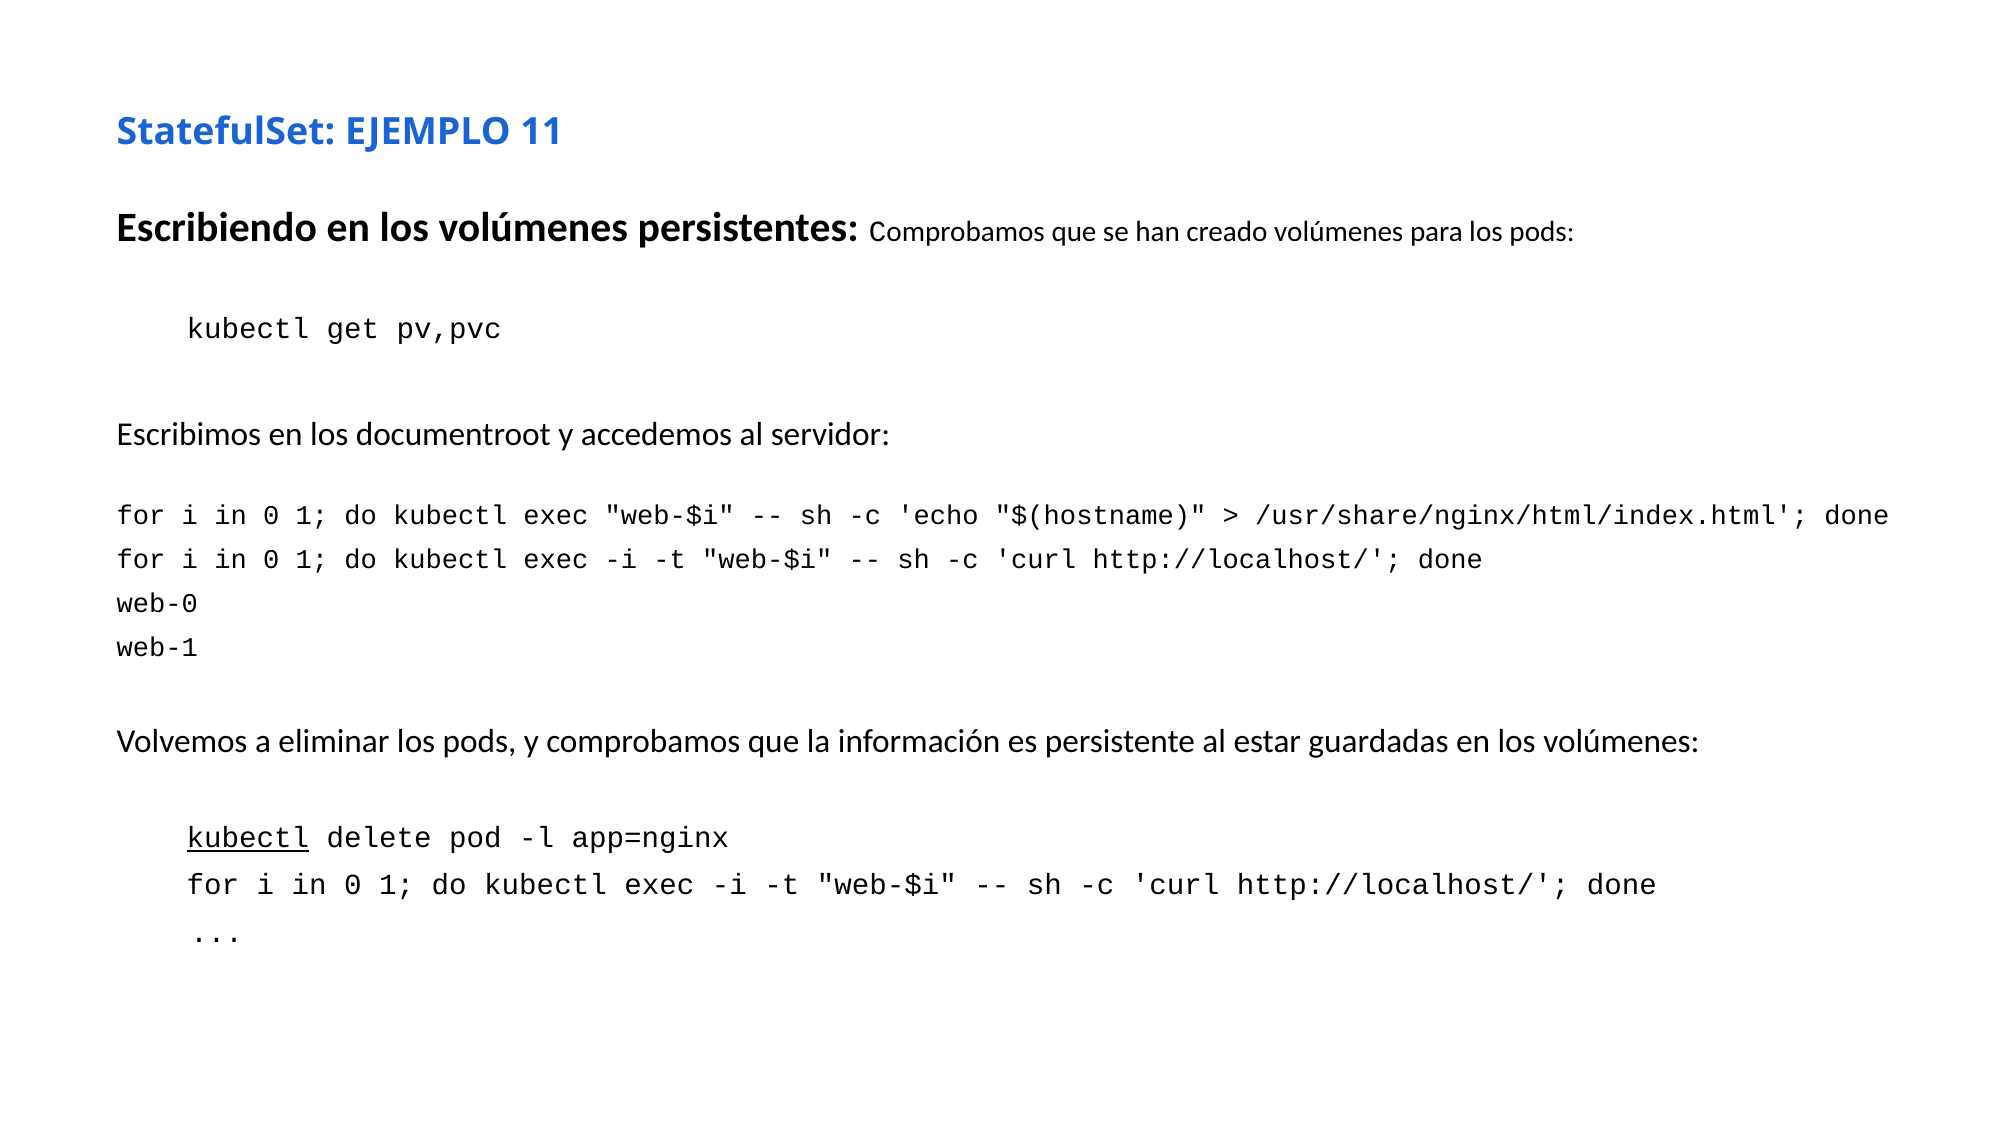

StatefulSet: EJEMPLO 11
Escribiendo en los volúmenes persistentes: Comprobamos que se han creado volúmenes para los pods:
 kubectl get pv,pvc
Escribimos en los documentroot y accedemos al servidor:
for i in 0 1; do kubectl exec "web-$i" -- sh -c 'echo "$(hostname)" > /usr/share/nginx/html/index.html'; done
for i in 0 1; do kubectl exec -i -t "web-$i" -- sh -c 'curl http://localhost/'; done
web-0
web-1
Volvemos a eliminar los pods, y comprobamos que la información es persistente al estar guardadas en los volúmenes:
 kubectl delete pod -l app=nginx
 for i in 0 1; do kubectl exec -i -t "web-$i" -- sh -c 'curl http://localhost/'; done
	...